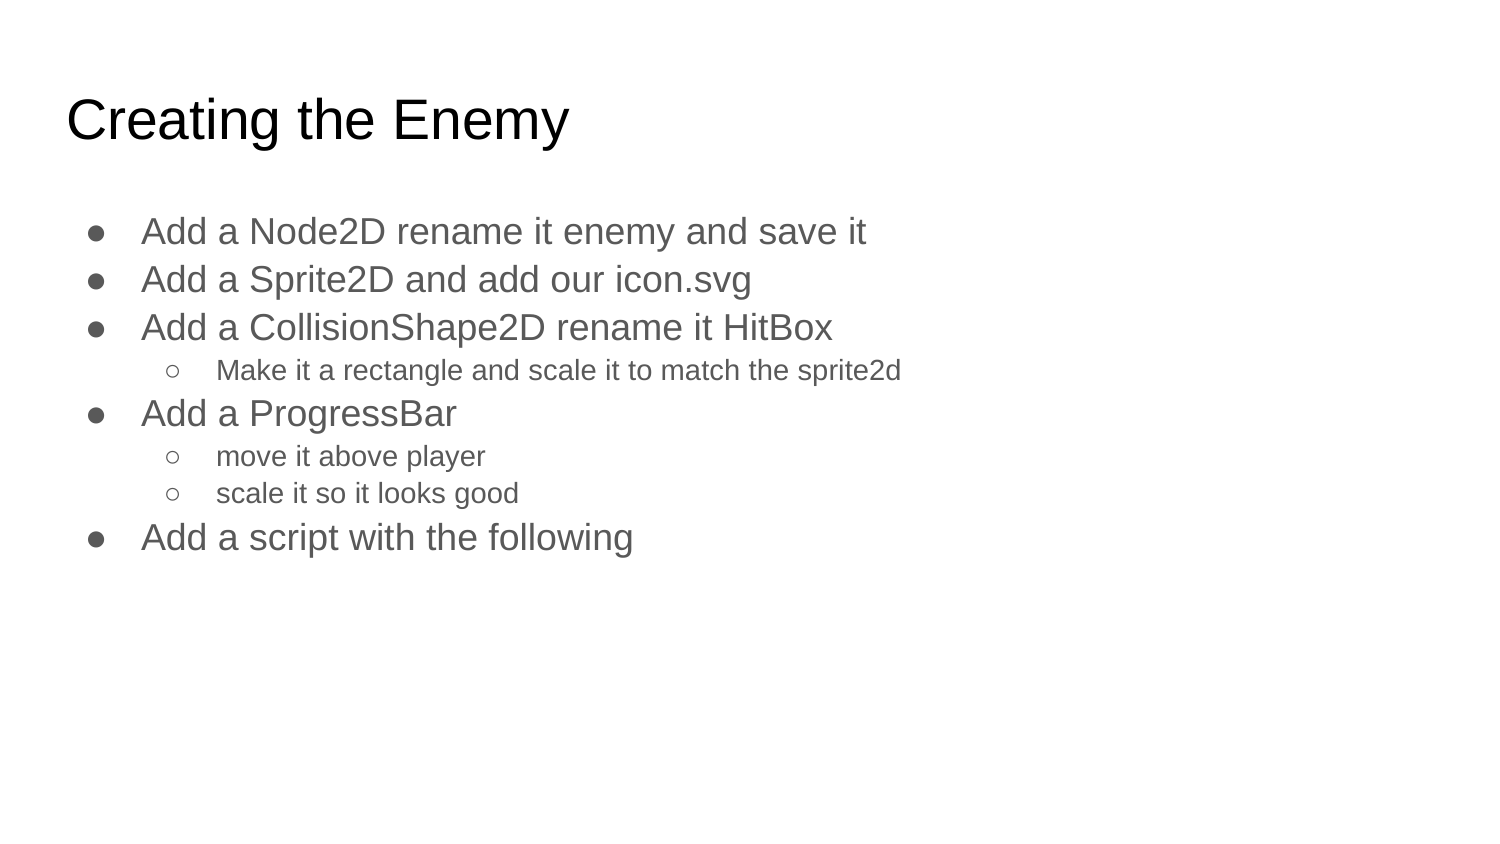

# Creating the Enemy
Add a Node2D rename it enemy and save it
Add a Sprite2D and add our icon.svg
Add a CollisionShape2D rename it HitBox
Make it a rectangle and scale it to match the sprite2d
Add a ProgressBar
move it above player
scale it so it looks good
Add a script with the following